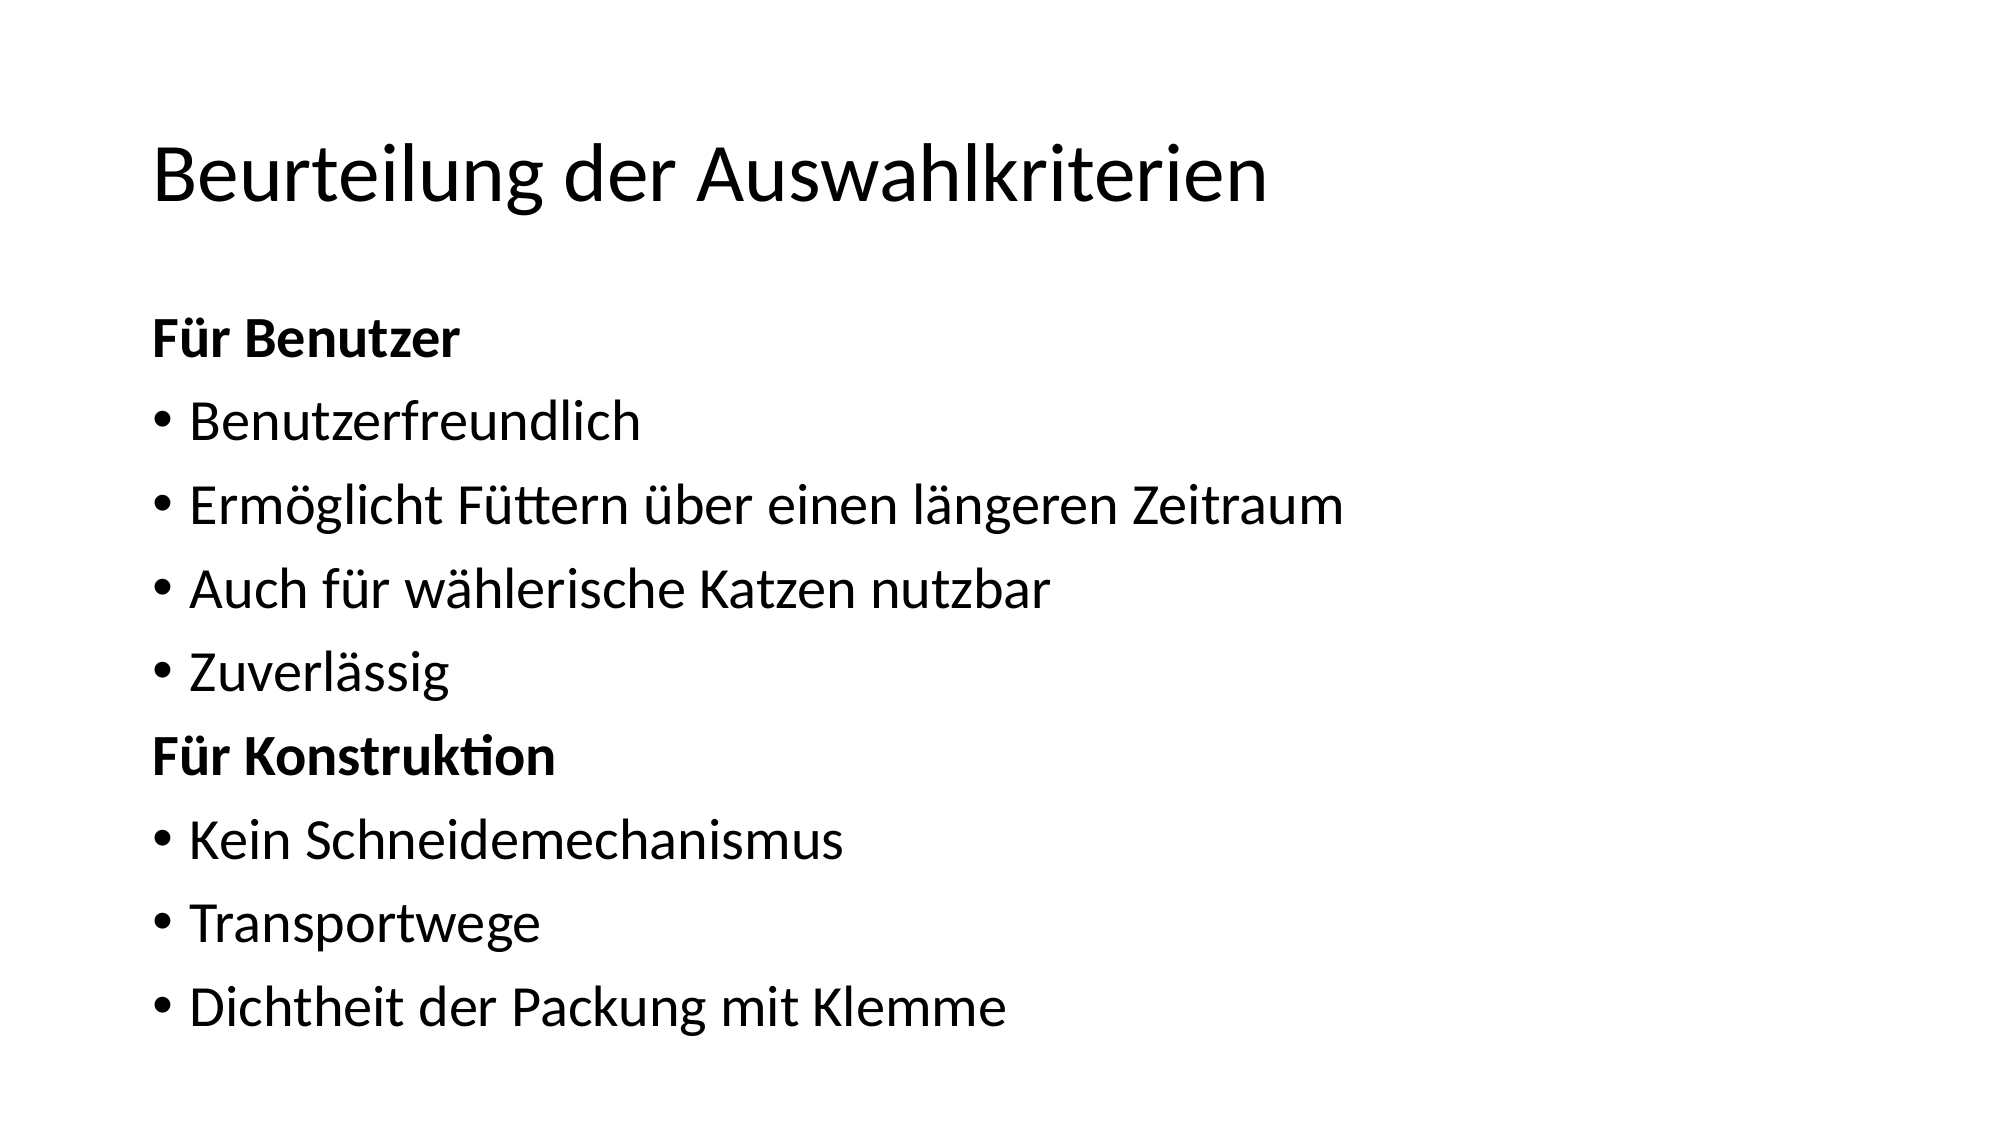

# Beurteilung der Auswahlkriterien
Für Benutzer
Benutzerfreundlich
Ermöglicht Füttern über einen längeren Zeitraum
Auch für wählerische Katzen nutzbar
Zuverlässig
Für Konstruktion
Kein Schneidemechanismus
Transportwege
Dichtheit der Packung mit Klemme